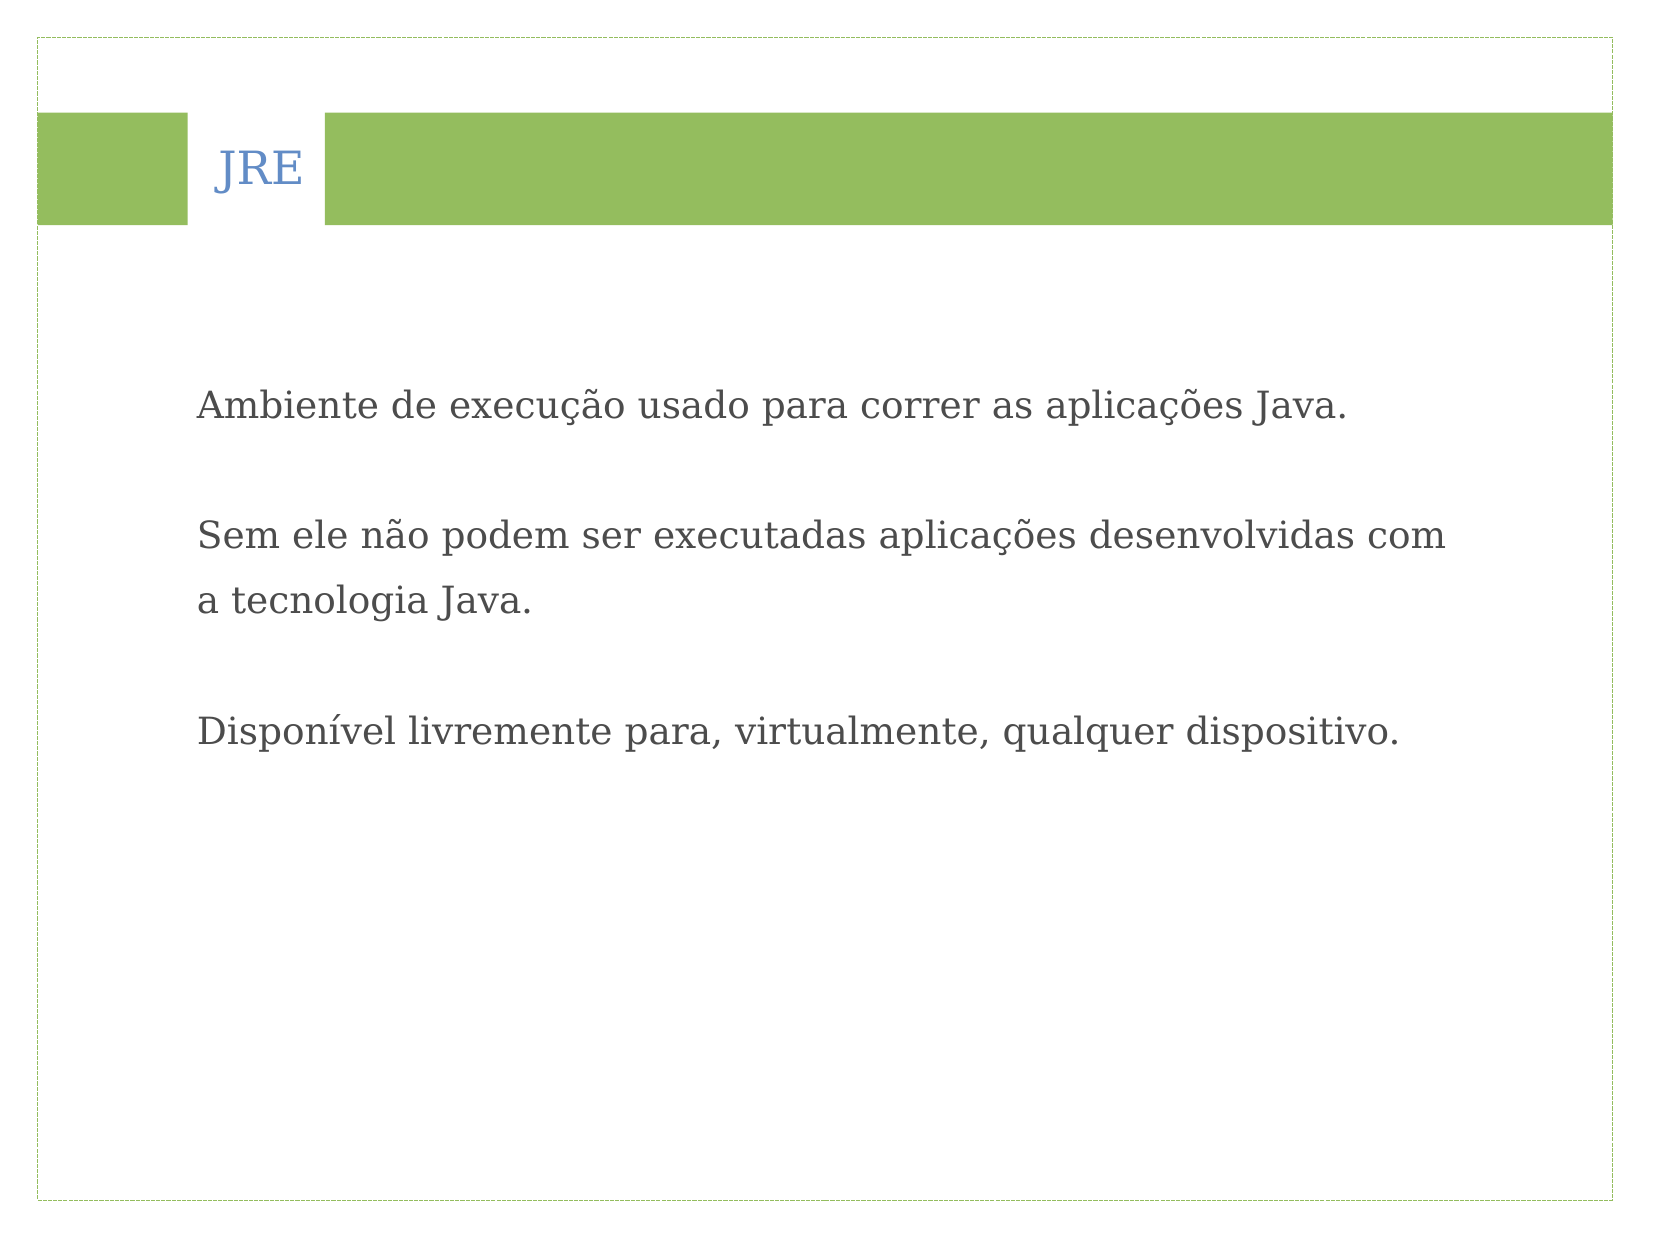

JRE
Ambiente de execução usado para correr as aplicações Java.
Sem ele não podem ser executadas aplicações desenvolvidas com a tecnologia Java.
Disponível livremente para, virtualmente, qualquer dispositivo.